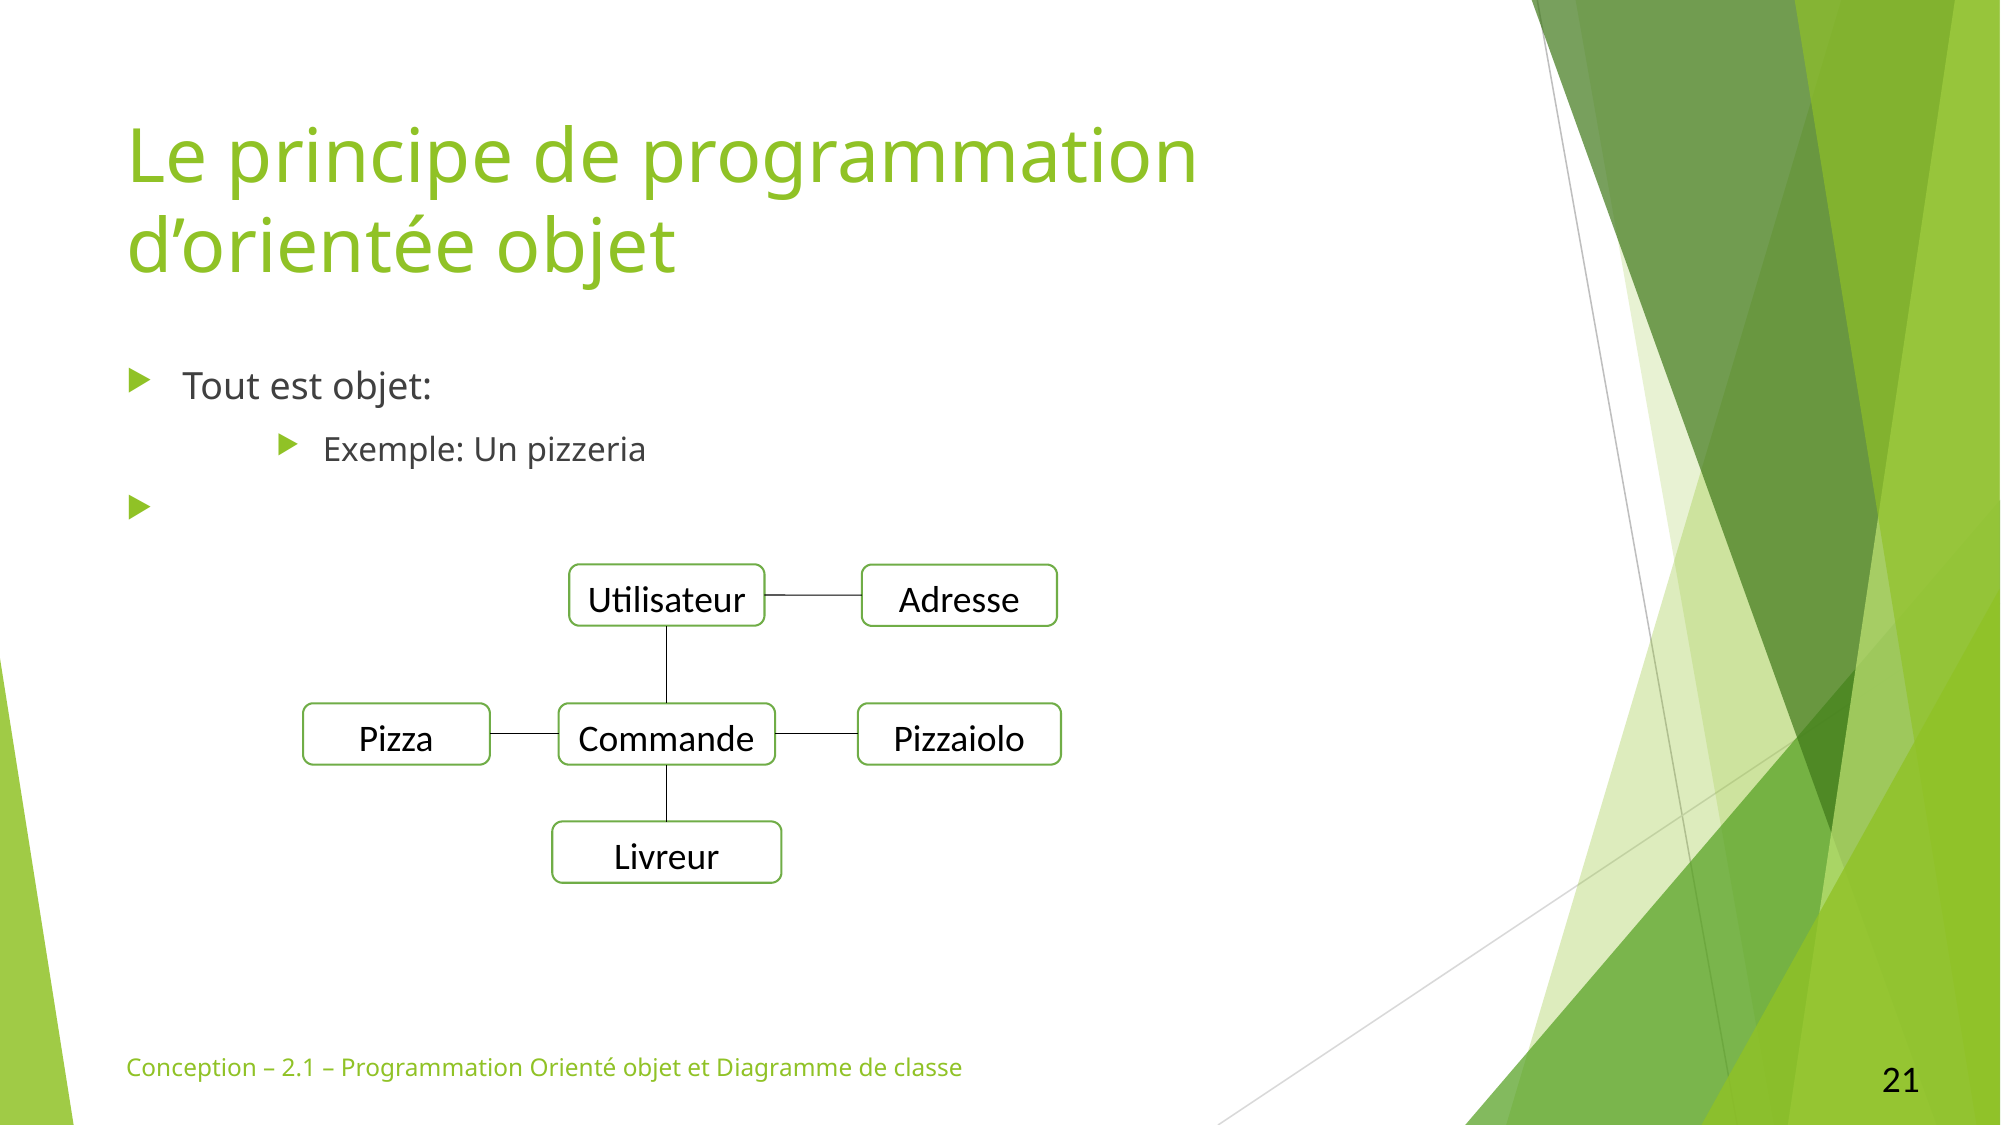

# Le principe de programmation d’orientée objet
Tout est objet:
Exemple: Un pizzeria
Utilisateur
Adresse
Pizza
Commande
Pizzaiolo
Livreur
Conception – 2.1 – Programmation Orienté objet et Diagramme de classe